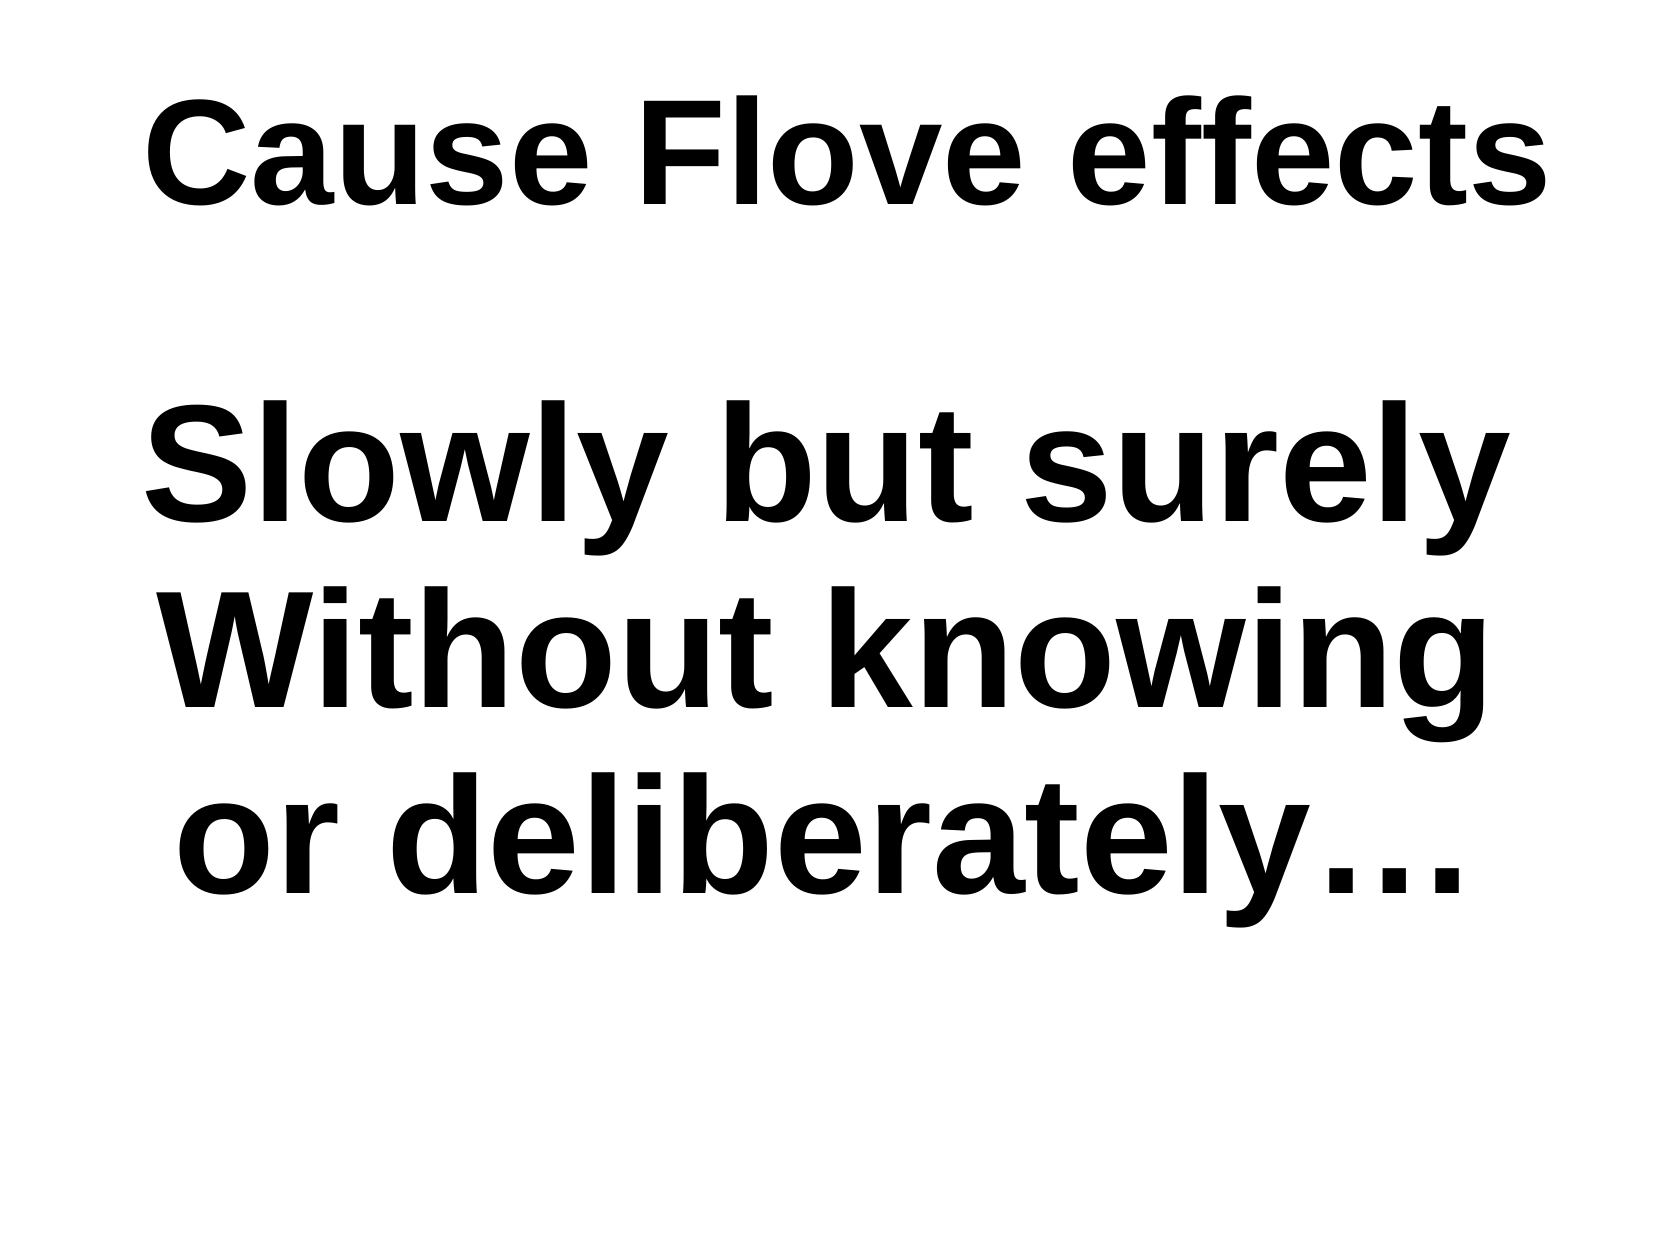

Slowly but surely
Without knowing
or deliberately…
# Cause Flove effects